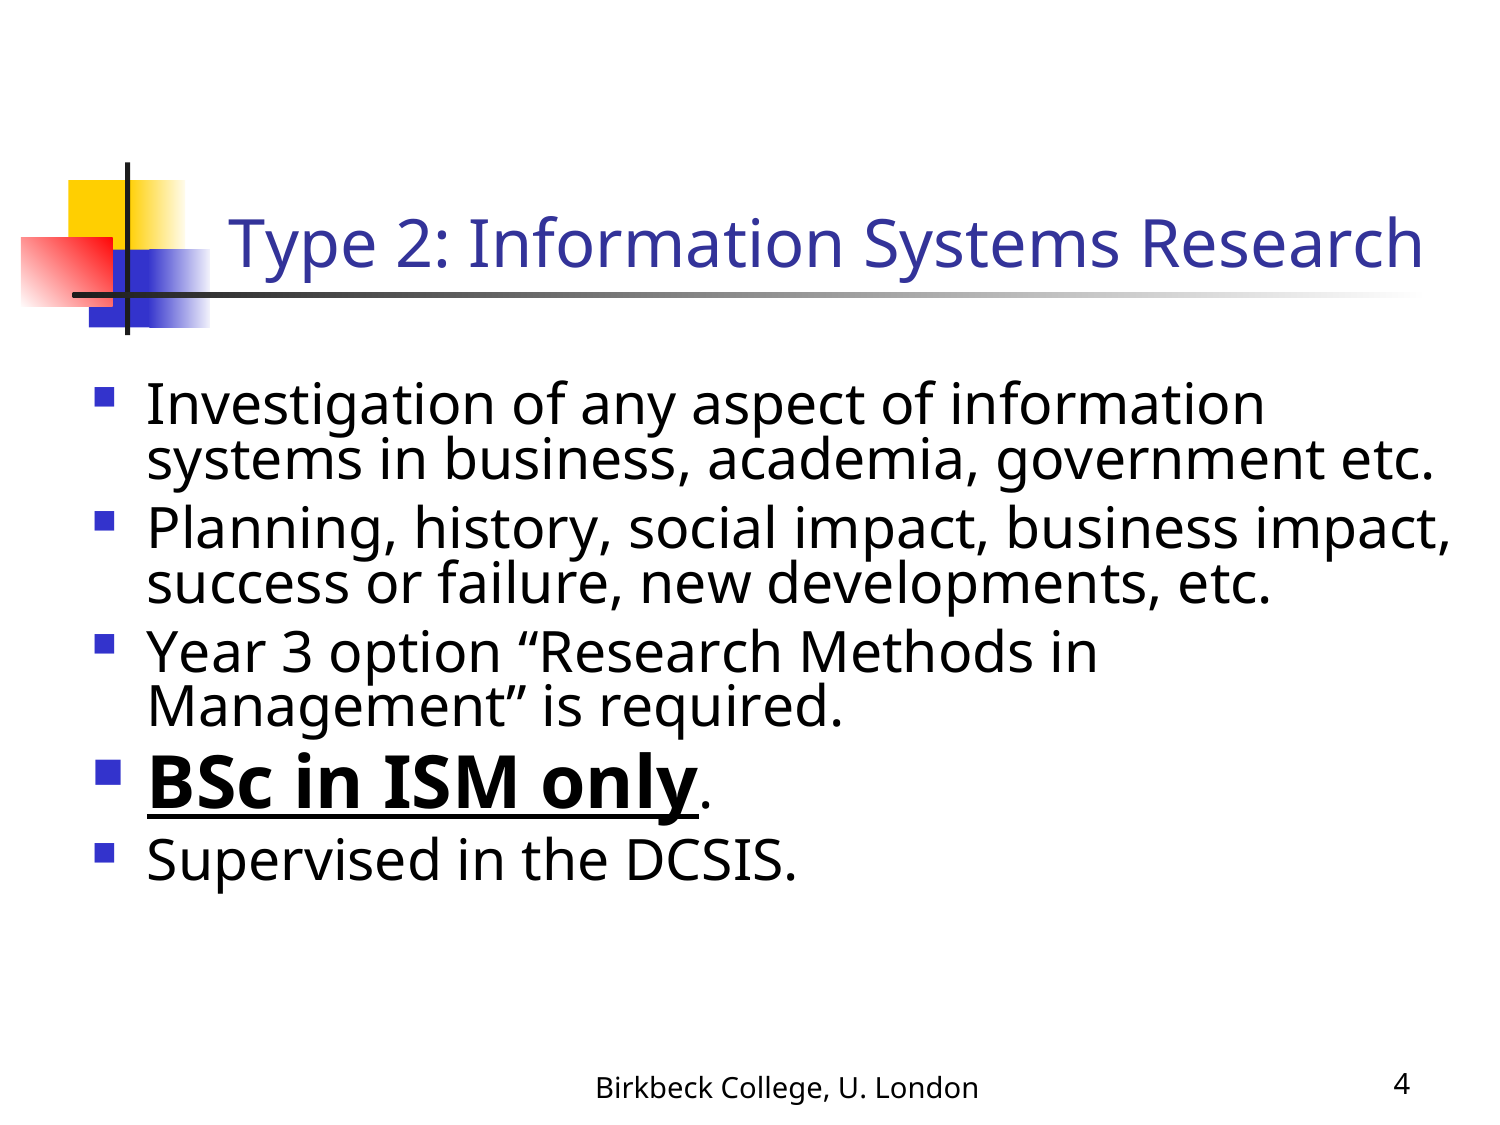

# Type 2: Information Systems Research
Investigation of any aspect of information systems in business, academia, government etc.
Planning, history, social impact, business impact, success or failure, new developments, etc.
Year 3 option “Research Methods in Management” is required.
BSc in ISM only.
Supervised in the DCSIS.
Birkbeck College, U. London